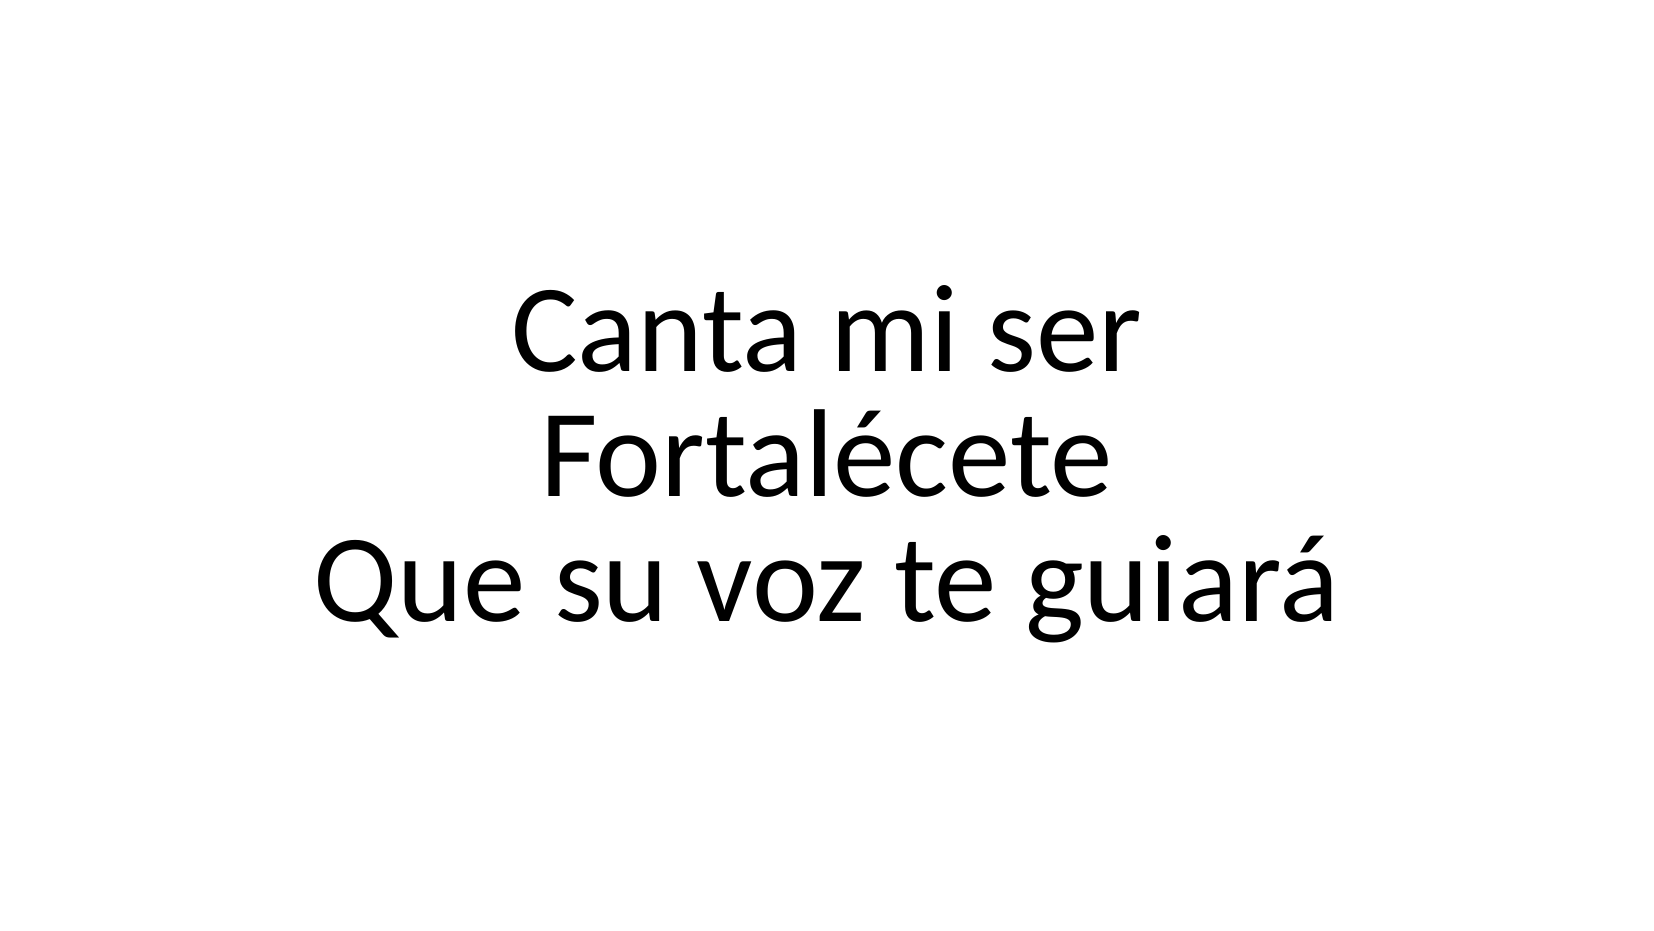

# Canta mi ser Fortalécete Que su voz te guiará